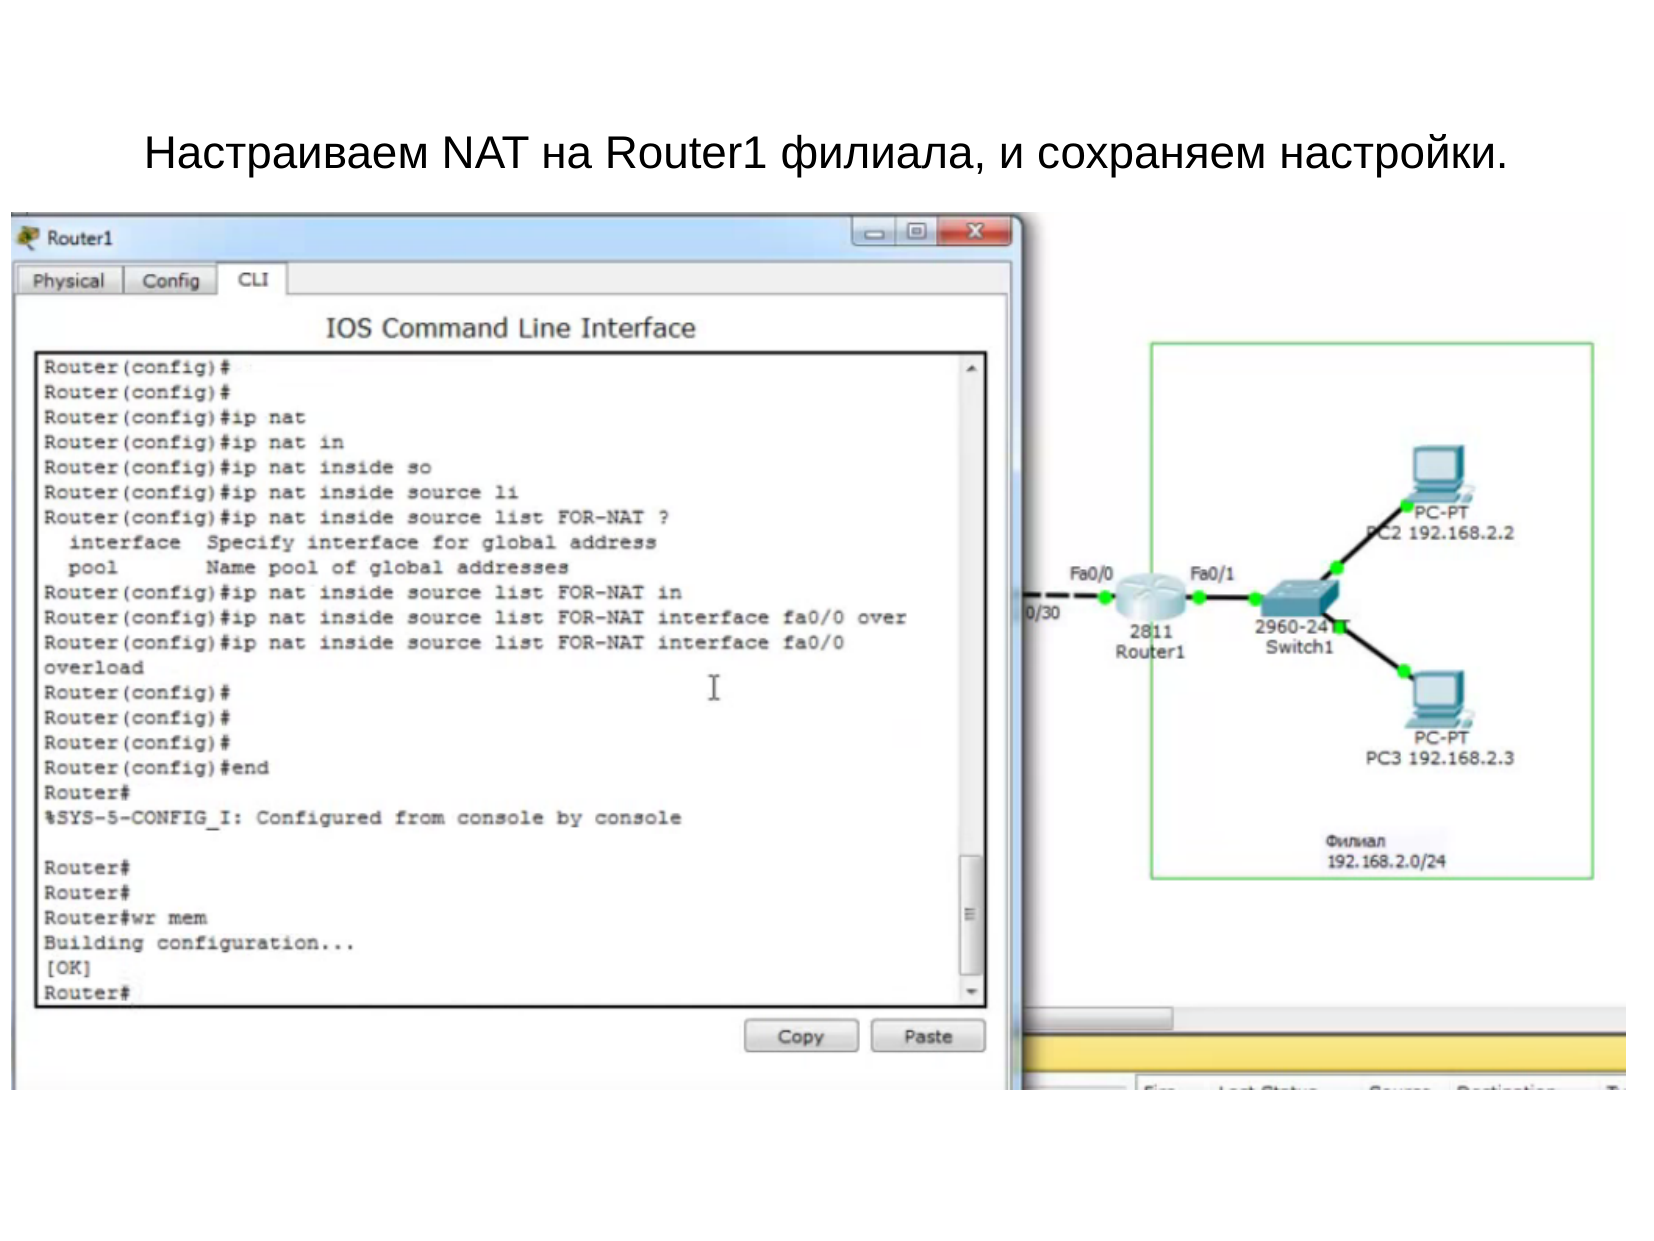

# Настраиваем NAT на Router1 филиала, и сохраняем настройки.